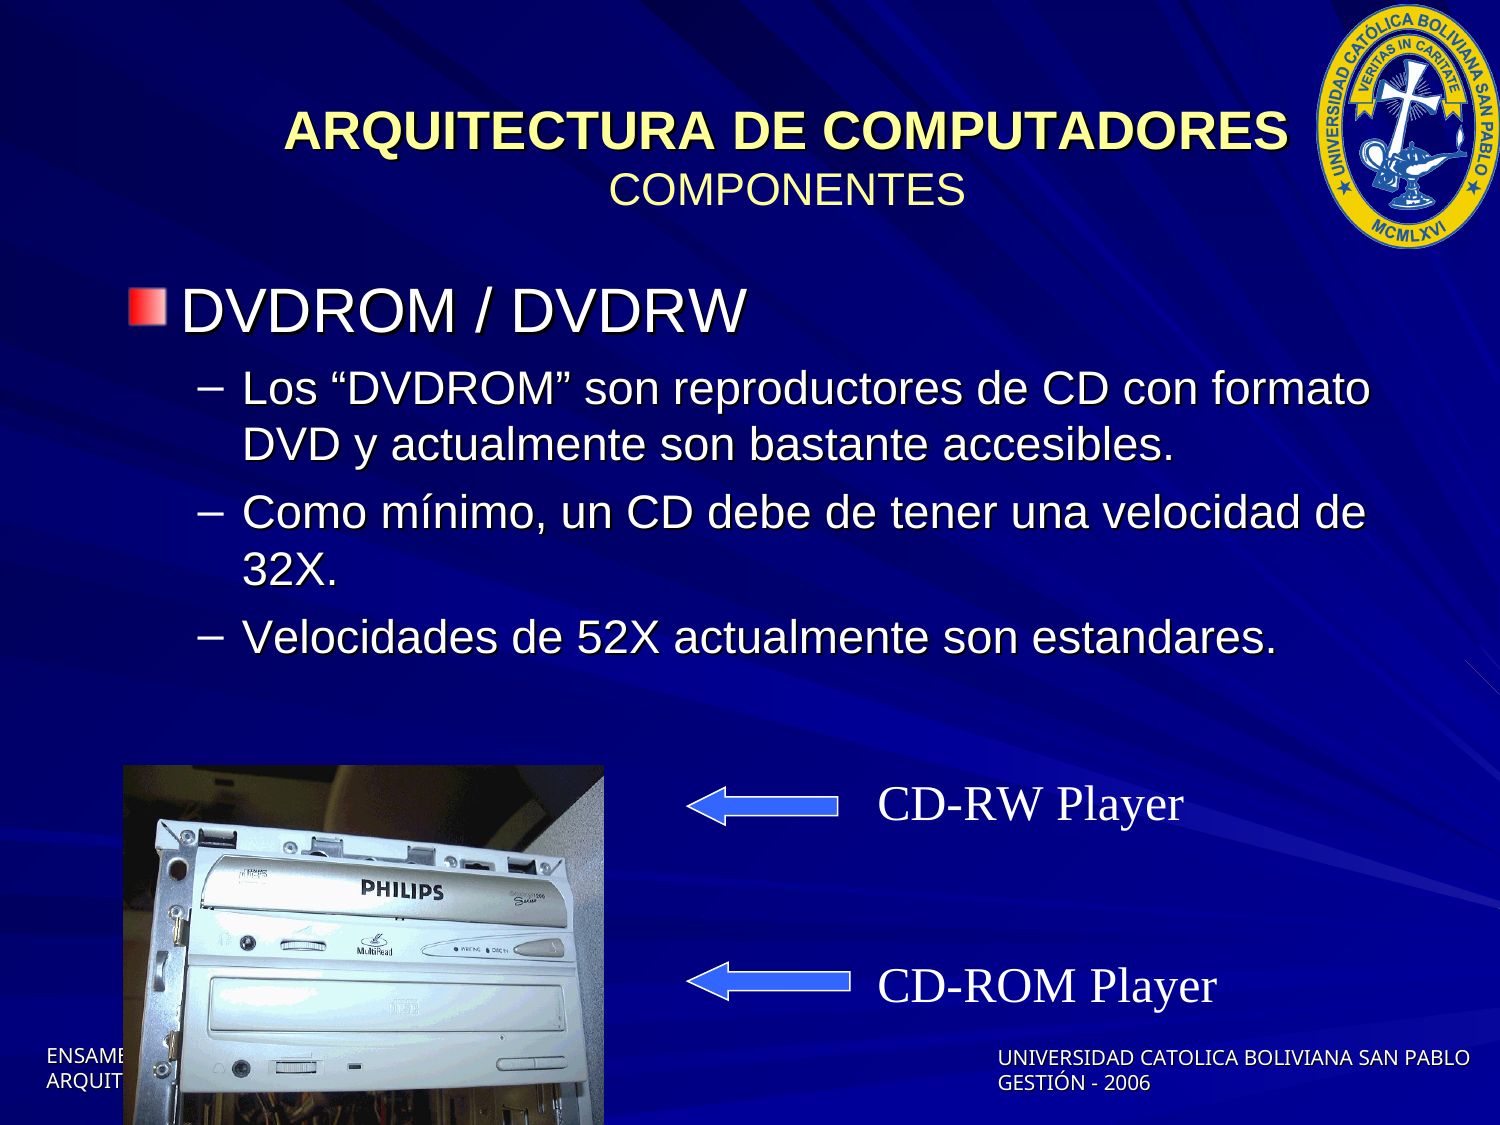

ARQUITECTURA DE COMPUTADORES
COMPONENTES
# DVDROM / DVDRW
Los “DVDROM” son reproductores de CD con formato DVD y actualmente son bastante accesibles.
Como mínimo, un CD debe de tener una velocidad de 32X.
Velocidades de 52X actualmente son estandares.
CD-RW Player
CD-ROM Player